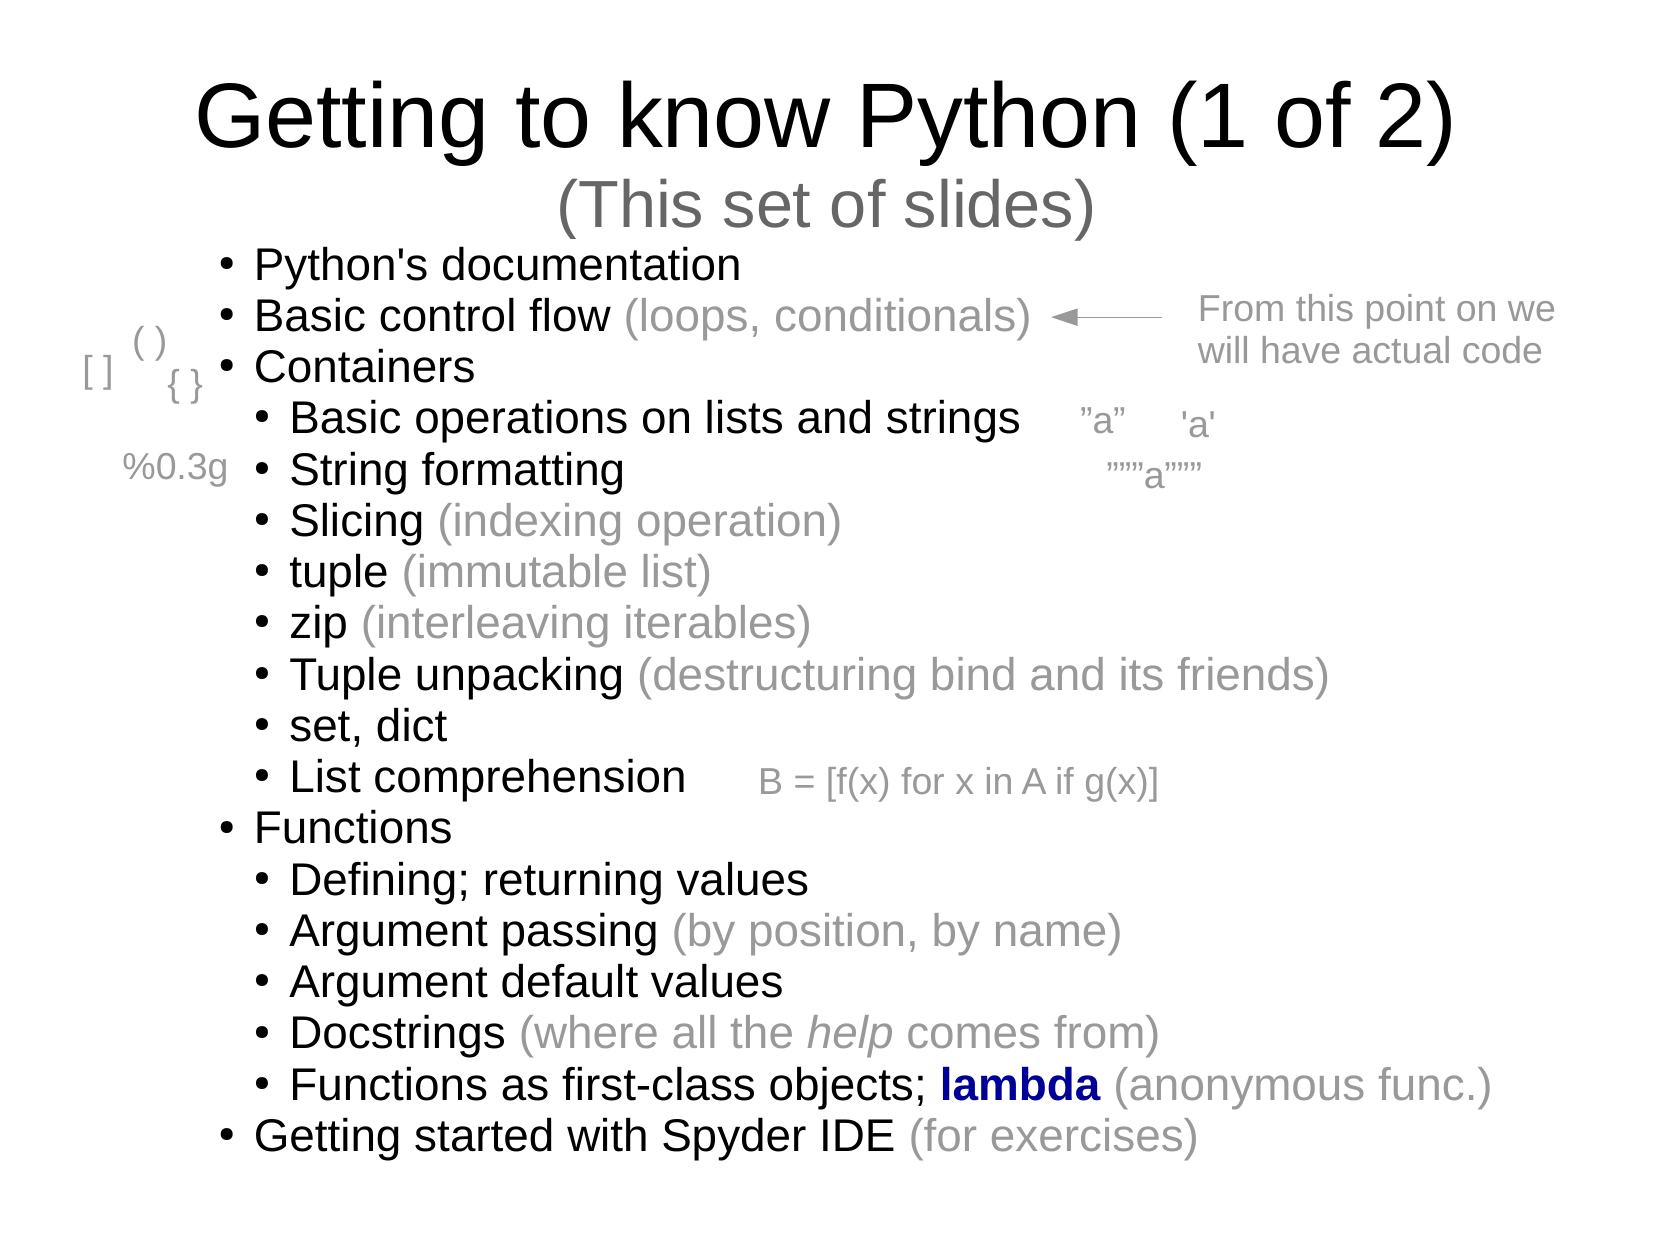

# Getting to know Python (1 of 2) (This set of slides)
Python's documentation
Basic control flow (loops, conditionals)
Containers
Basic operations on lists and strings
String formatting
Slicing (indexing operation)
tuple (immutable list)
zip (interleaving iterables)
Tuple unpacking (destructuring bind and its friends)
set, dict
List comprehension
Functions
Defining; returning values
Argument passing (by position, by name)
Argument default values
Docstrings (where all the help comes from)
Functions as first-class objects; lambda (anonymous func.)
Getting started with Spyder IDE (for exercises)
From this point on we
will have actual code
( )
[ ]
{ }
”a”
'a'
”””a”””
%0.3g
B = [f(x) for x in A if g(x)]